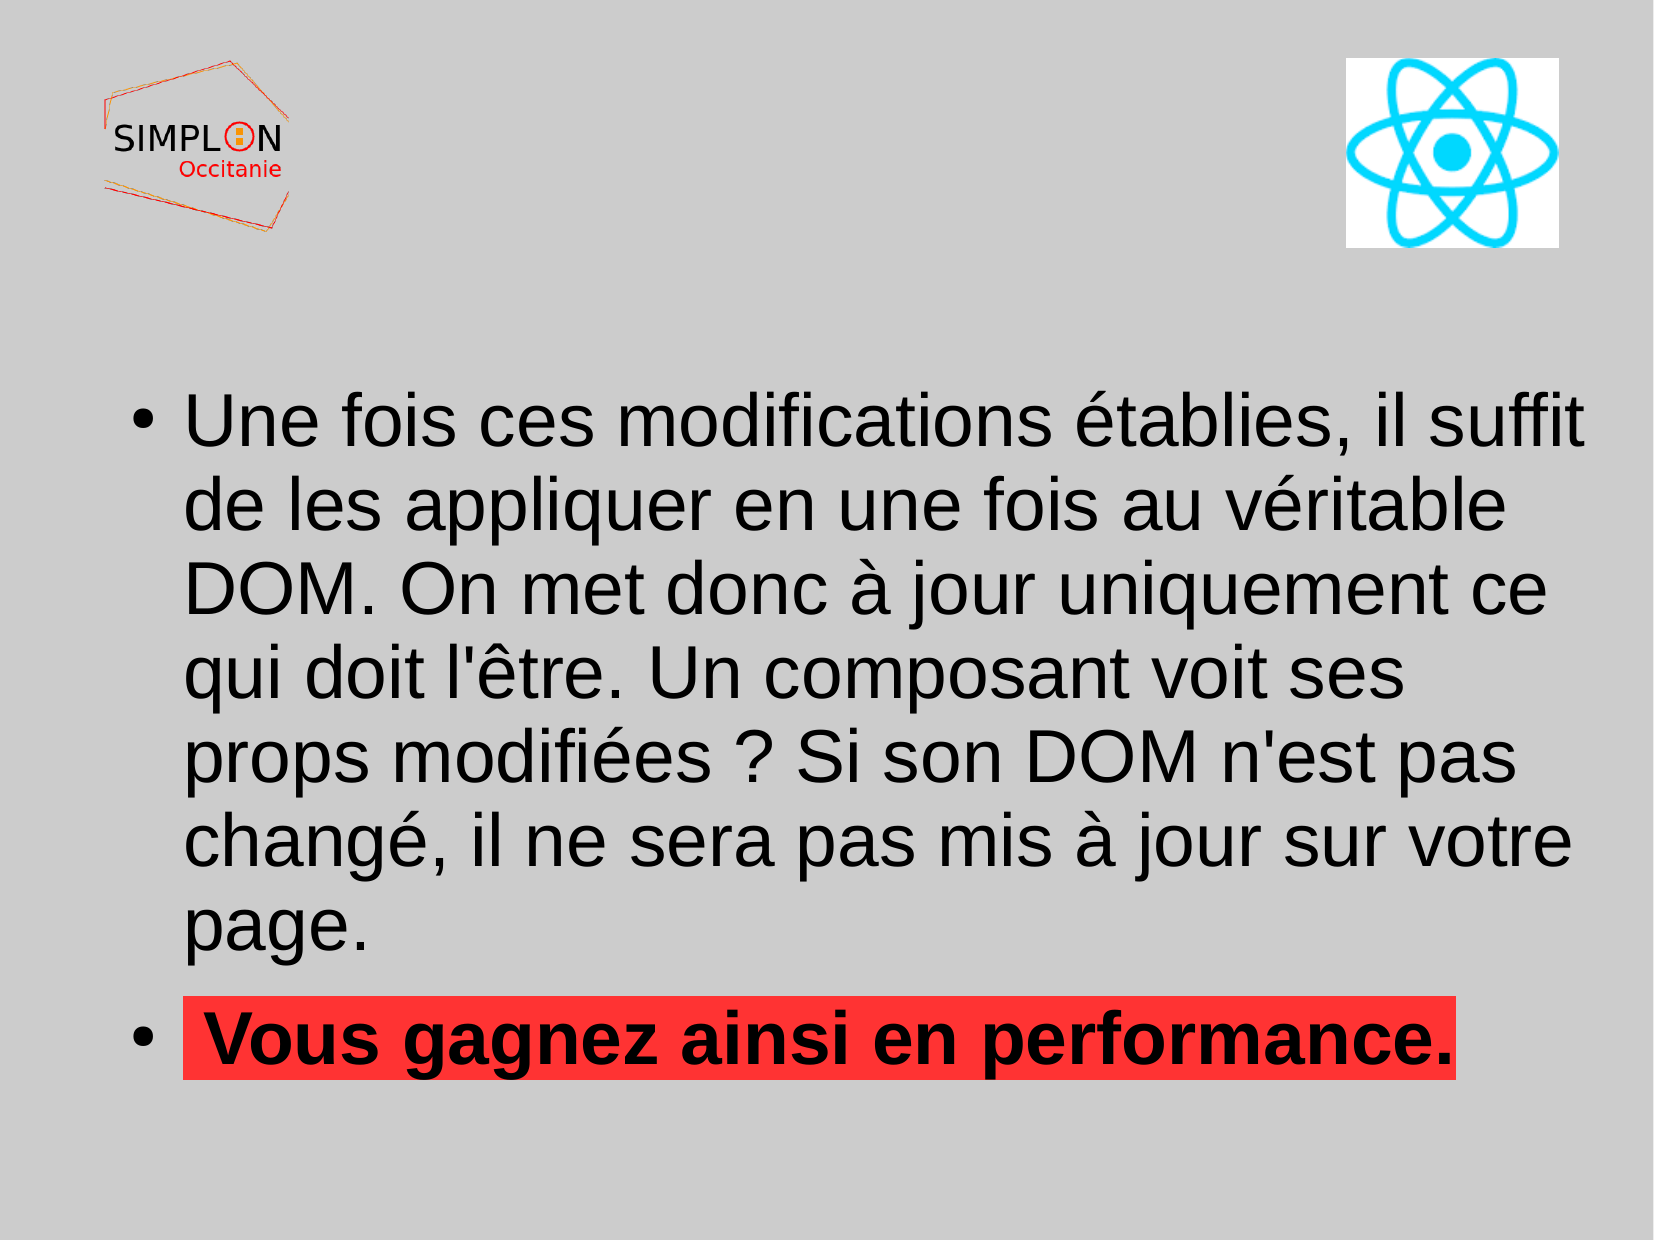

# Une fois ces modifications établies, il suffit de les appliquer en une fois au véritable DOM. On met donc à jour uniquement ce qui doit l'être. Un composant voit ses props modifiées ? Si son DOM n'est pas changé, il ne sera pas mis à jour sur votre page.
 Vous gagnez ainsi en performance.